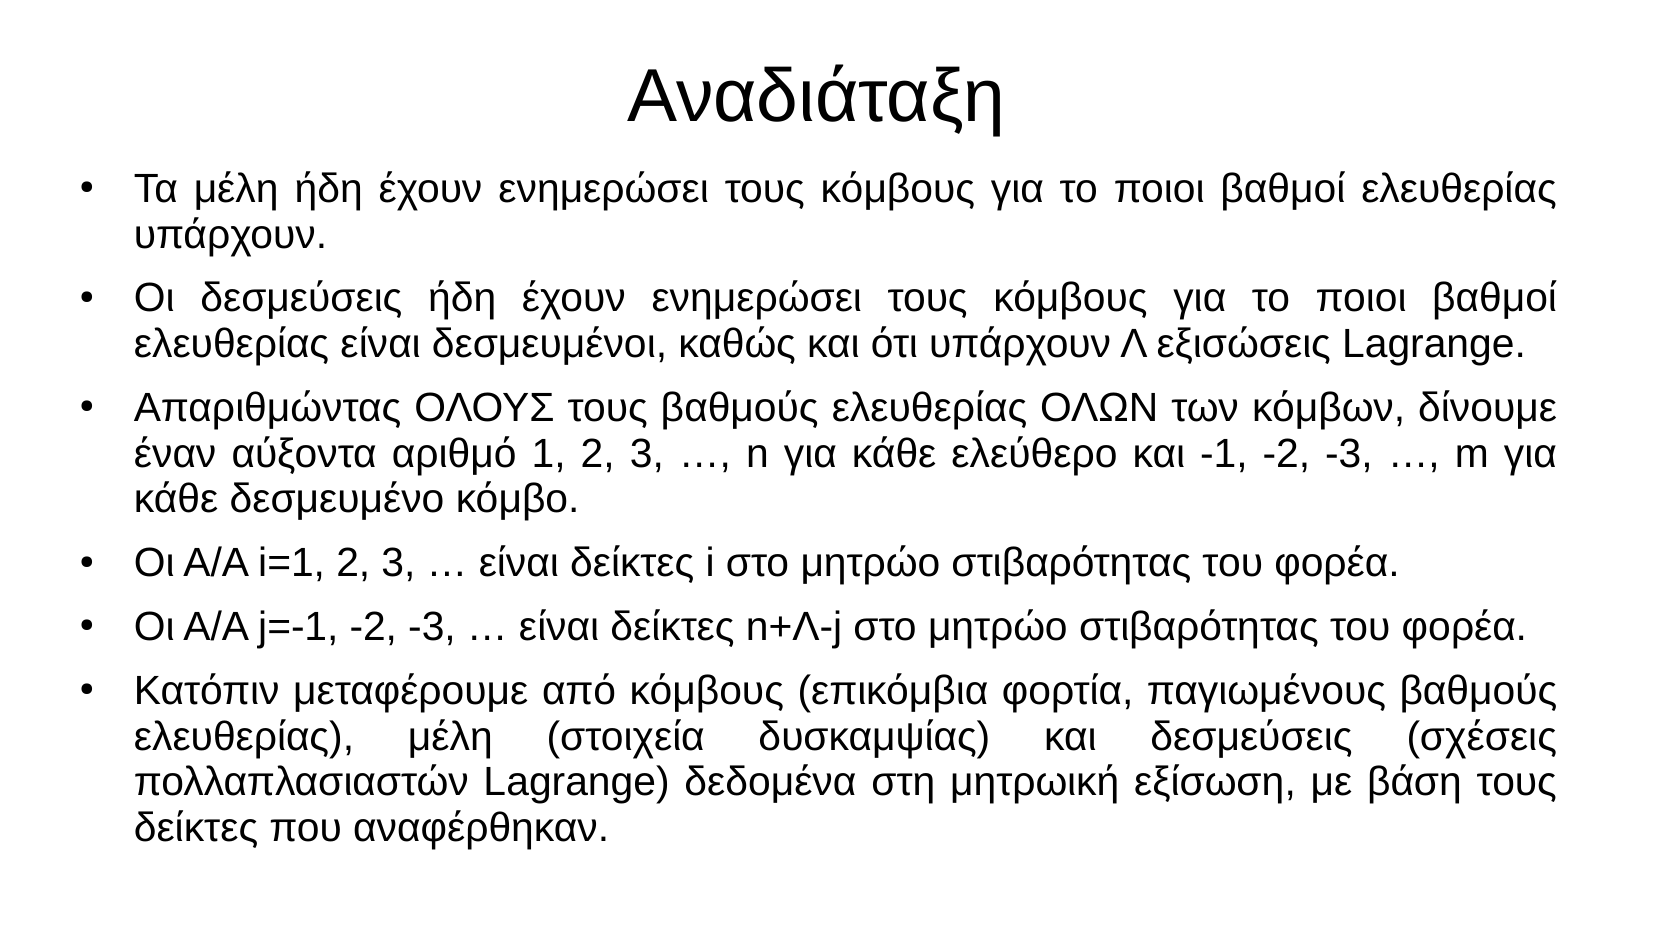

# Αναδιάταξη
Τα μέλη ήδη έχουν ενημερώσει τους κόμβους για το ποιοι βαθμοί ελευθερίας υπάρχουν.
Οι δεσμεύσεις ήδη έχουν ενημερώσει τους κόμβους για το ποιοι βαθμοί ελευθερίας είναι δεσμευμένοι, καθώς και ότι υπάρχουν Λ εξισώσεις Lagrange.
Απαριθμώντας ΟΛΟΥΣ τους βαθμούς ελευθερίας ΟΛΩΝ των κόμβων, δίνουμε έναν αύξοντα αριθμό 1, 2, 3, …, n για κάθε ελεύθερο και -1, -2, -3, …, m για κάθε δεσμευμένο κόμβο.
Οι Α/Α i=1, 2, 3, … είναι δείκτες i στο μητρώο στιβαρότητας του φορέα.
Οι Α/Α j=-1, -2, -3, … είναι δείκτες n+Λ-j στο μητρώο στιβαρότητας του φορέα.
Κατόπιν μεταφέρουμε από κόμβους (επικόμβια φορτία, παγιωμένους βαθμούς ελευθερίας), μέλη (στοιχεία δυσκαμψίας) και δεσμεύσεις (σχέσεις πολλαπλασιαστών Lagrange) δεδομένα στη μητρωική εξίσωση, με βάση τους δείκτες που αναφέρθηκαν.